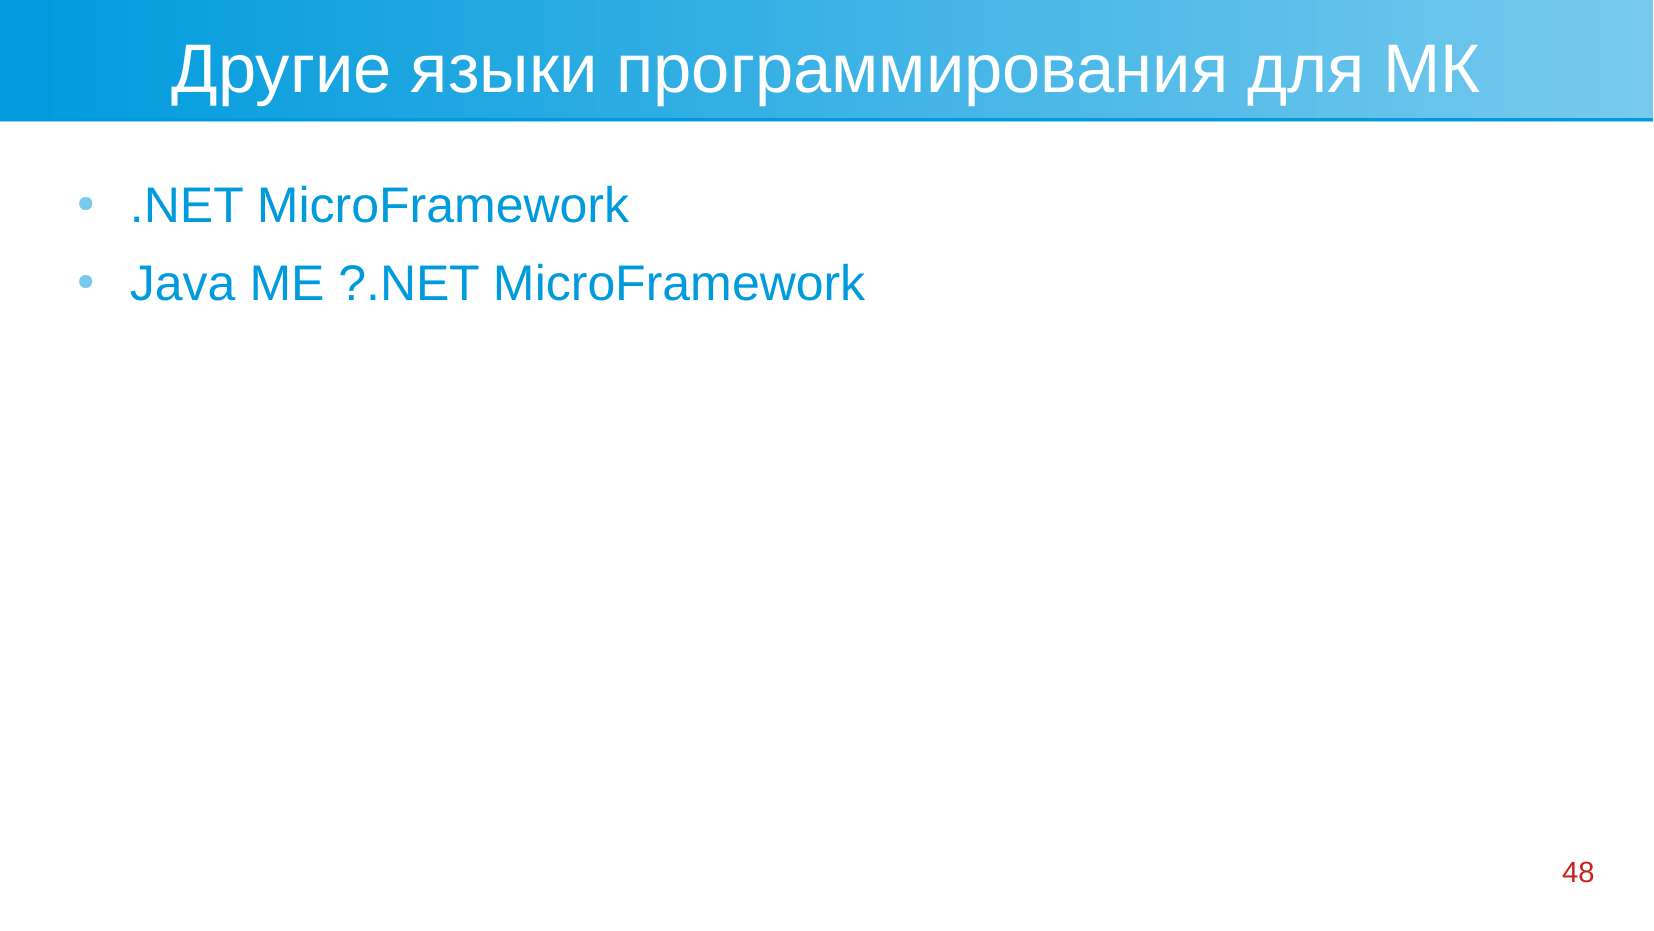

# Другие языки программирования для МК
.NET MicroFramework
Java ME ?.NET MicroFramework
48